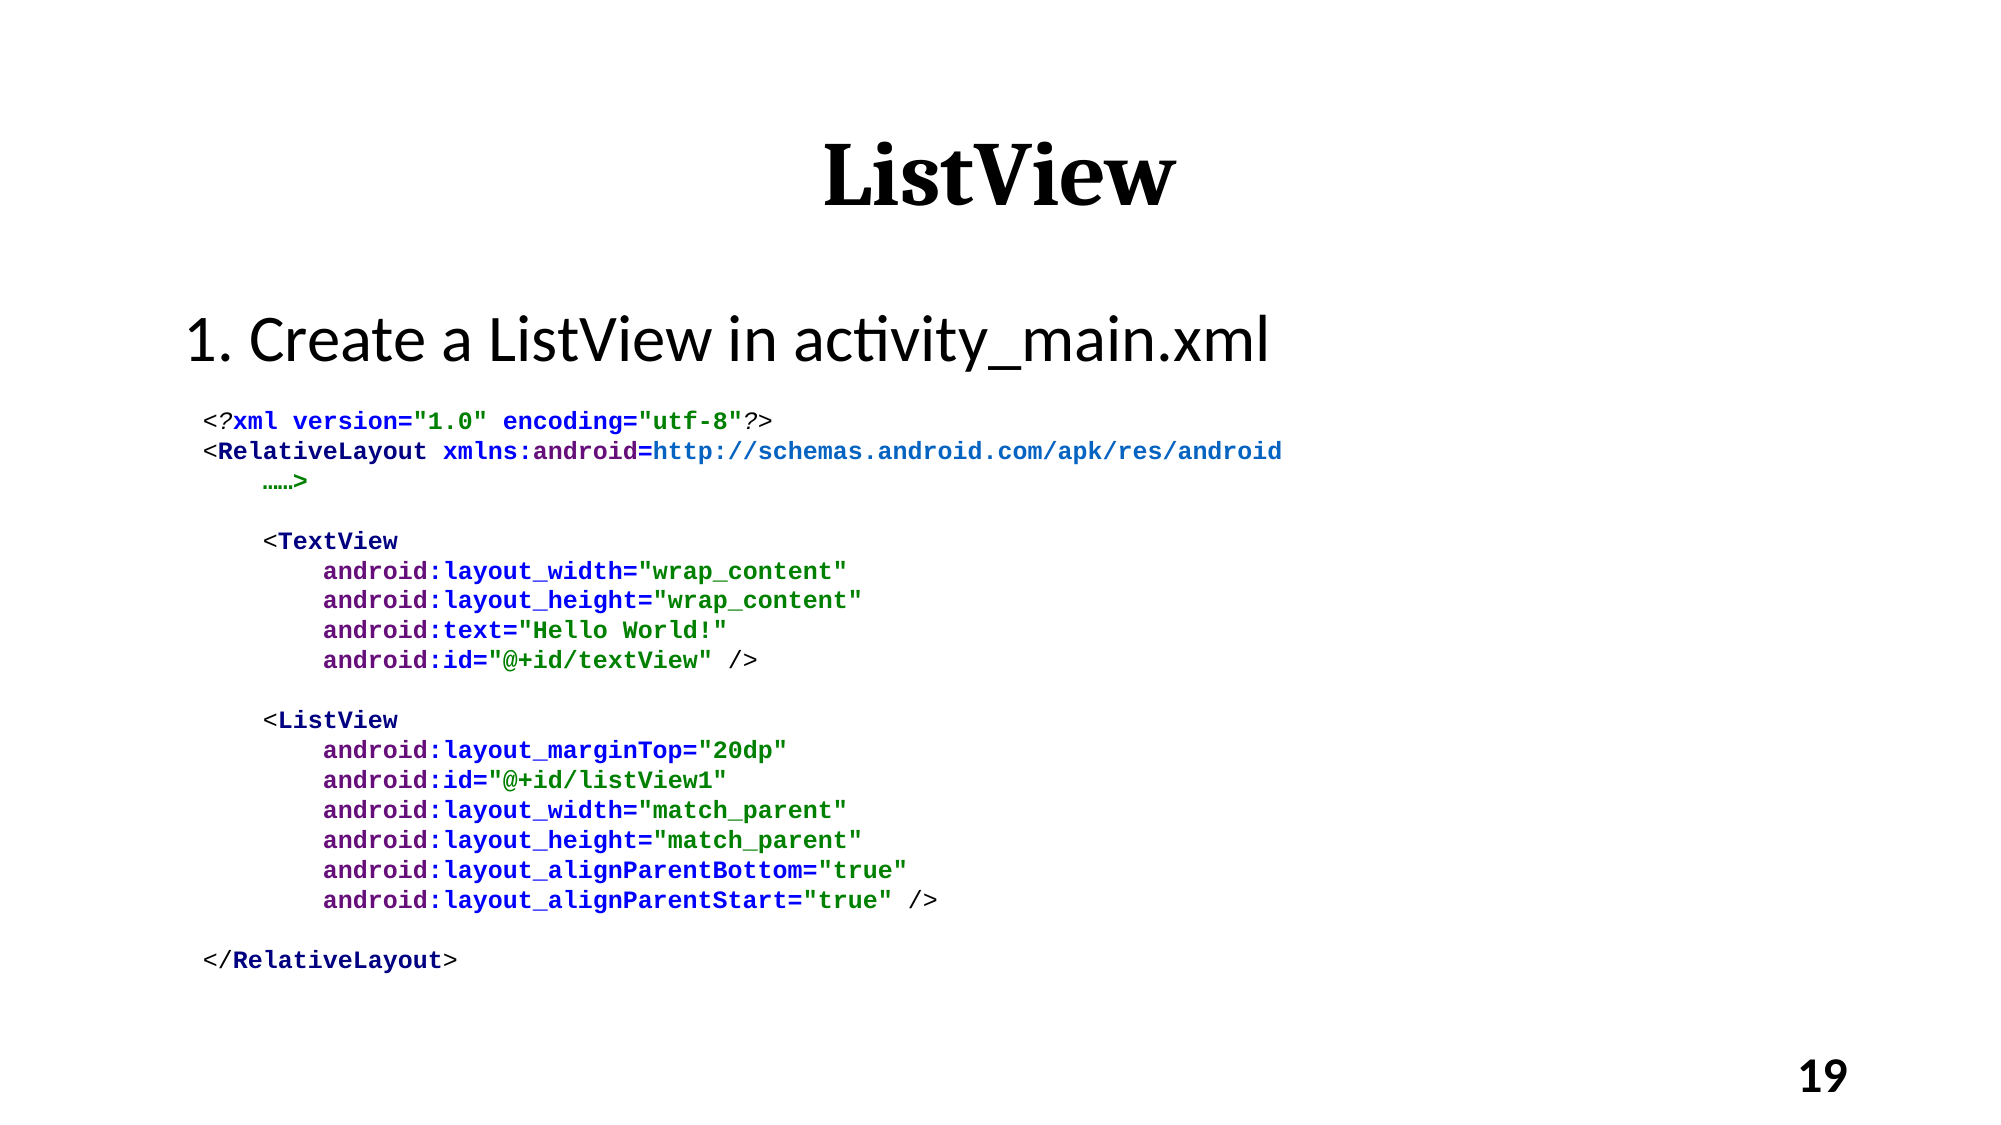

# ListView
1. Create a ListView in activity_main.xml
<?xml version="1.0" encoding="utf-8"?>
<RelativeLayout xmlns:android=http://schemas.android.com/apk/res/android
 ……>
 <TextView
 android:layout_width="wrap_content"
 android:layout_height="wrap_content"
 android:text="Hello World!"
 android:id="@+id/textView" />
 <ListView
 android:layout_marginTop="20dp"
 android:id="@+id/listView1"
 android:layout_width="match_parent"
 android:layout_height="match_parent"
 android:layout_alignParentBottom="true"
 android:layout_alignParentStart="true" />
</RelativeLayout>